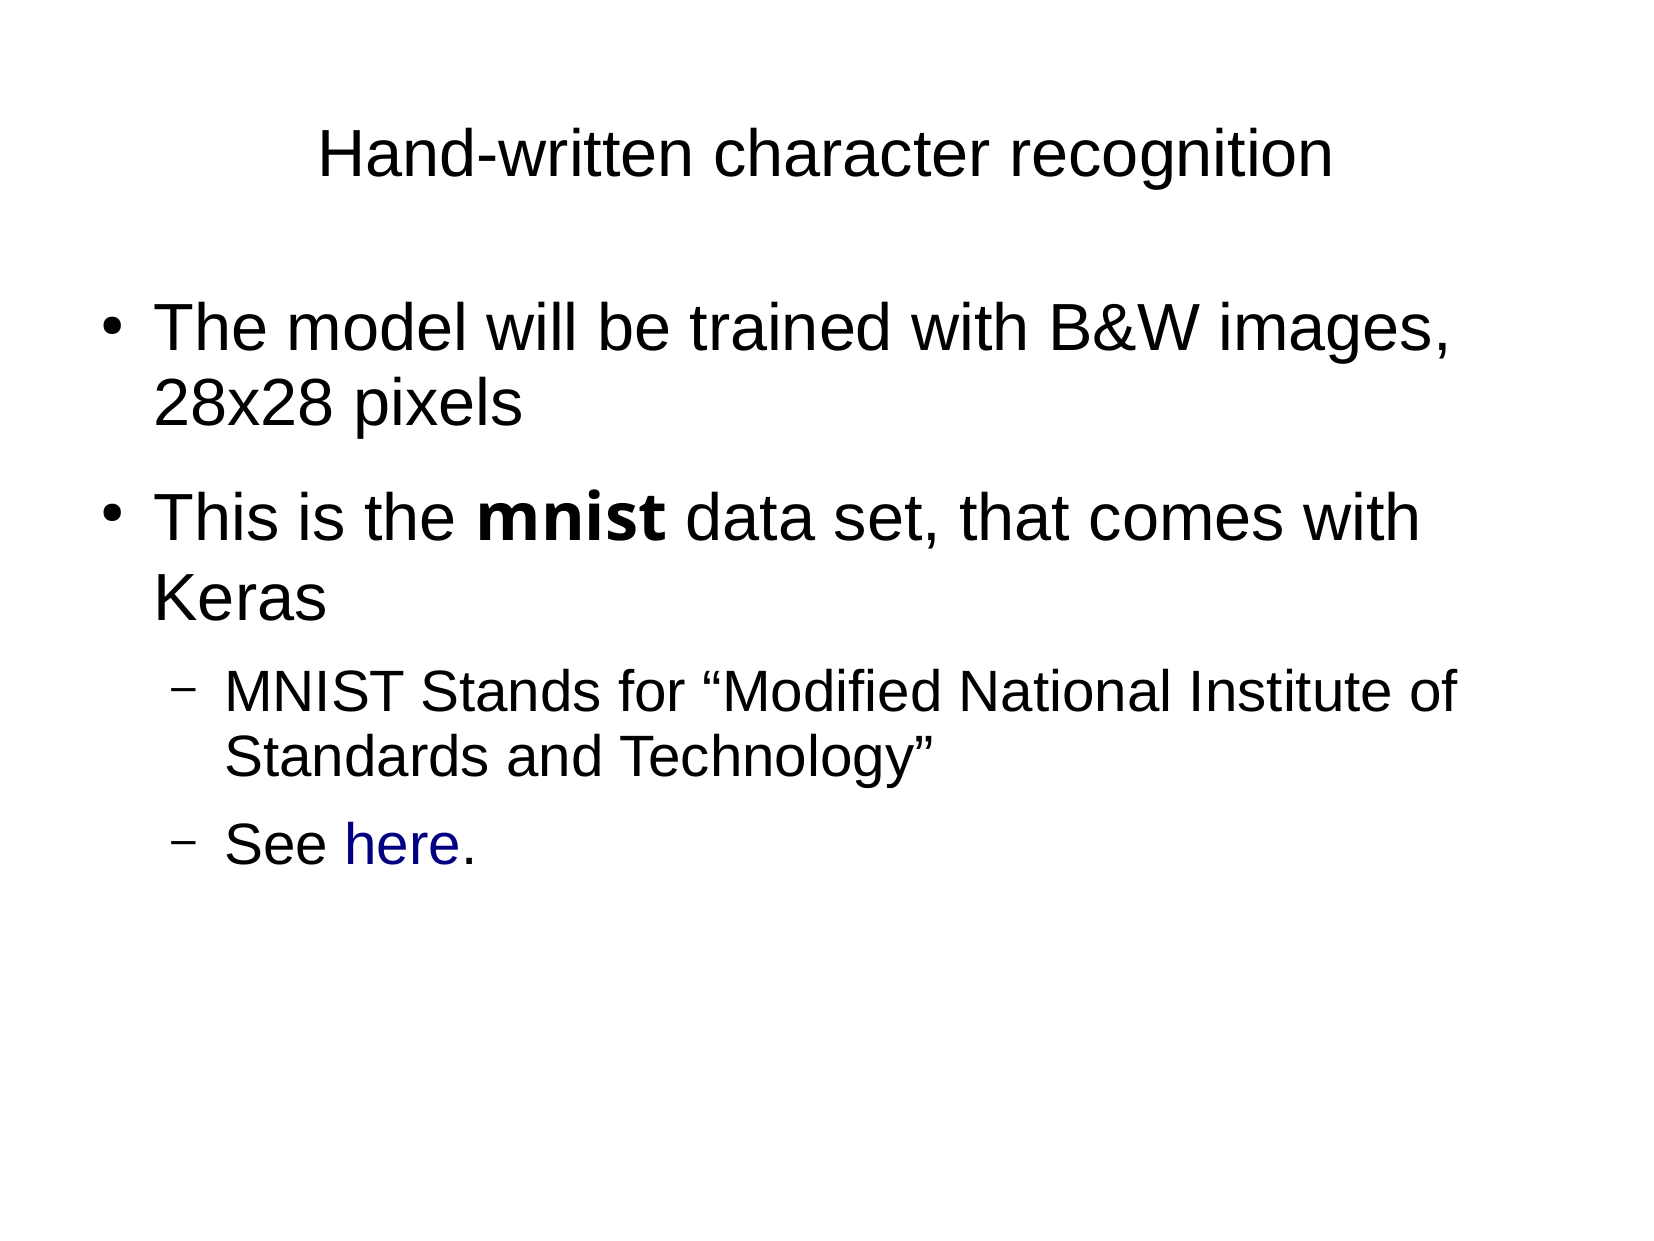

# Hand-written character recognition
The model will be trained with B&W images, 28x28 pixels
This is the mnist data set, that comes with Keras
MNIST Stands for “Modified National Institute of Standards and Technology”
See here.